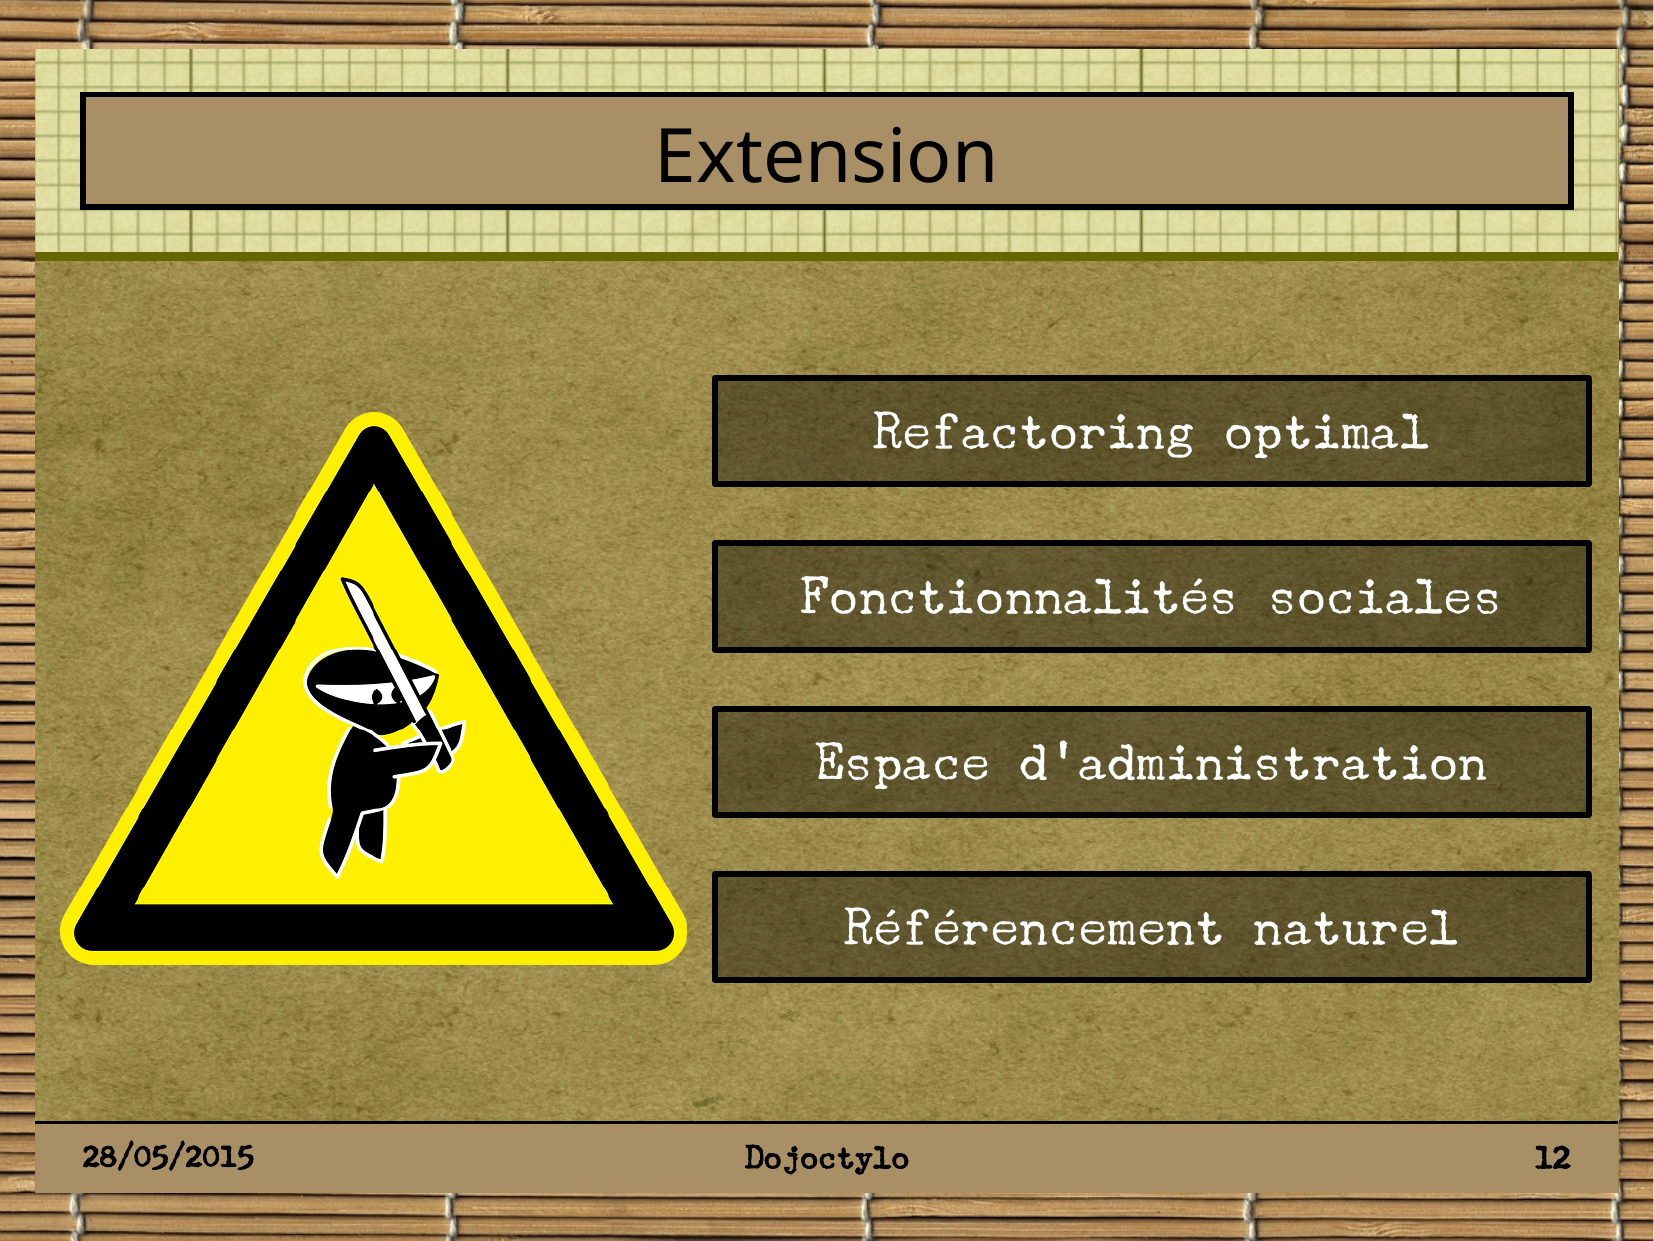

# Extension
Refactoring optimal
Fonctionnalités sociales
Espace d'administration
Référencement naturel
09/04/2015
Dojoctylo
12